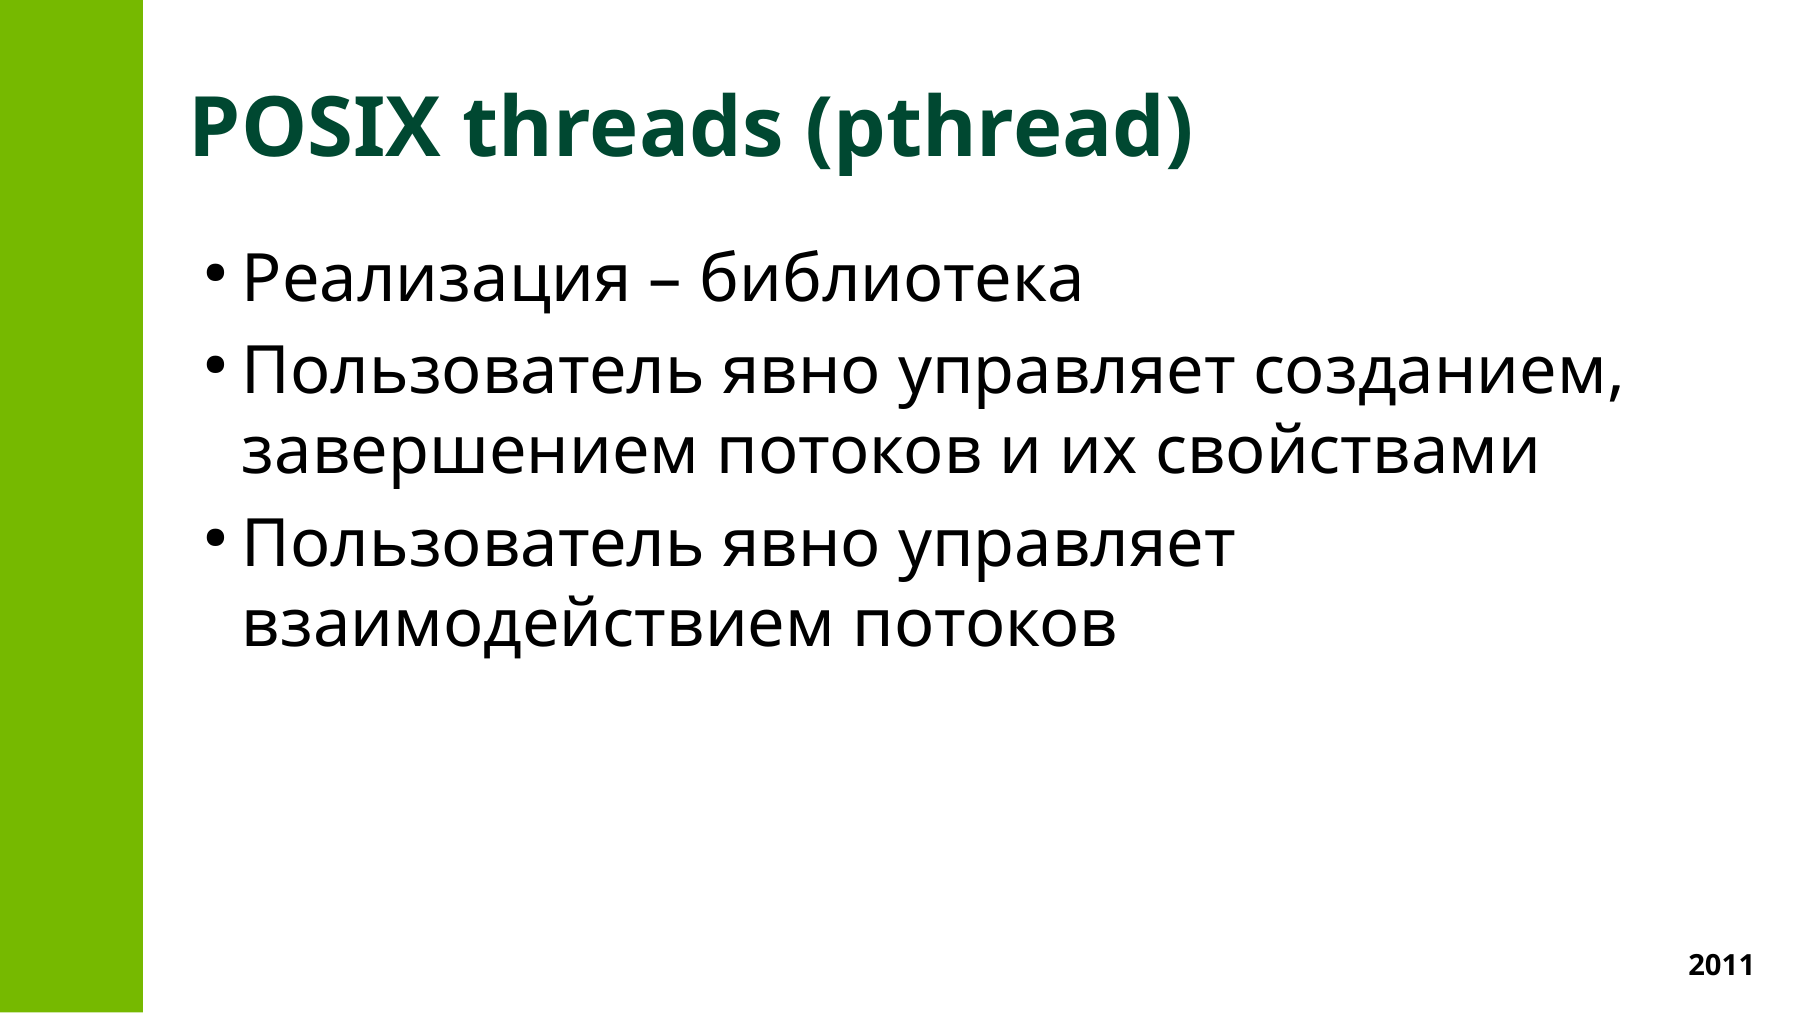

POSIX threads (pthread)
# Реализация – библиотека
Пользователь явно управляет созданием, завершением потоков и их свойствами
Пользователь явно управляет взаимодействием потоков